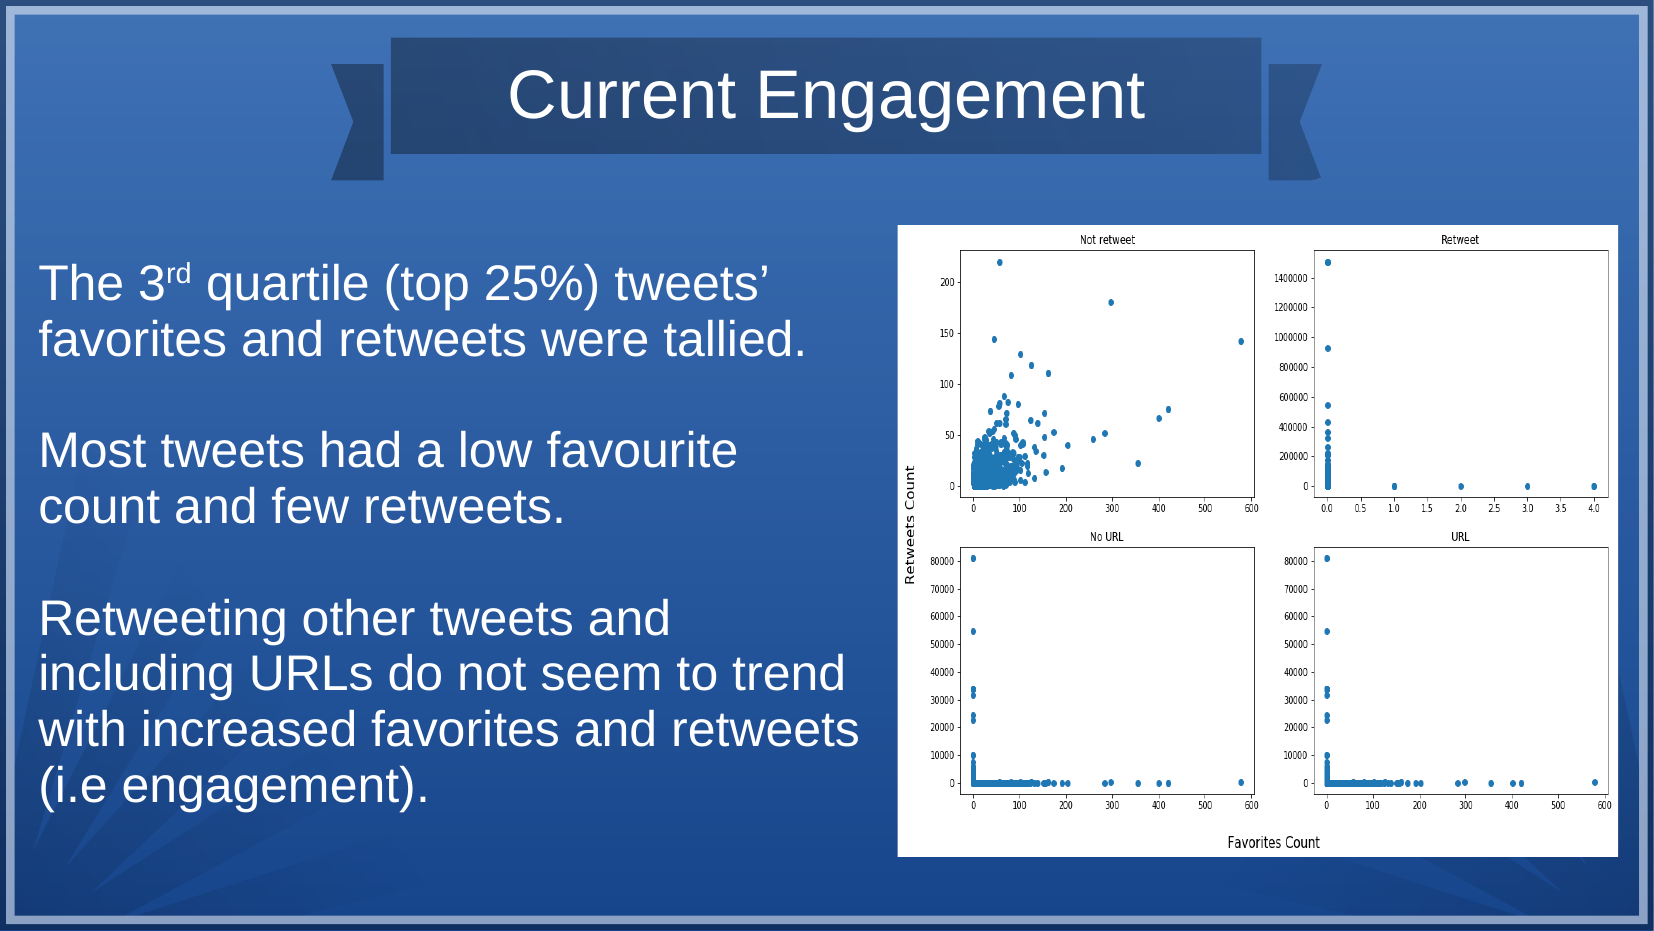

# Current Engagement
The 3rd quartile (top 25%) tweets’ favorites and retweets were tallied.
Most tweets had a low favourite count and few retweets.
Retweeting other tweets and including URLs do not seem to trend with increased favorites and retweets (i.e engagement).